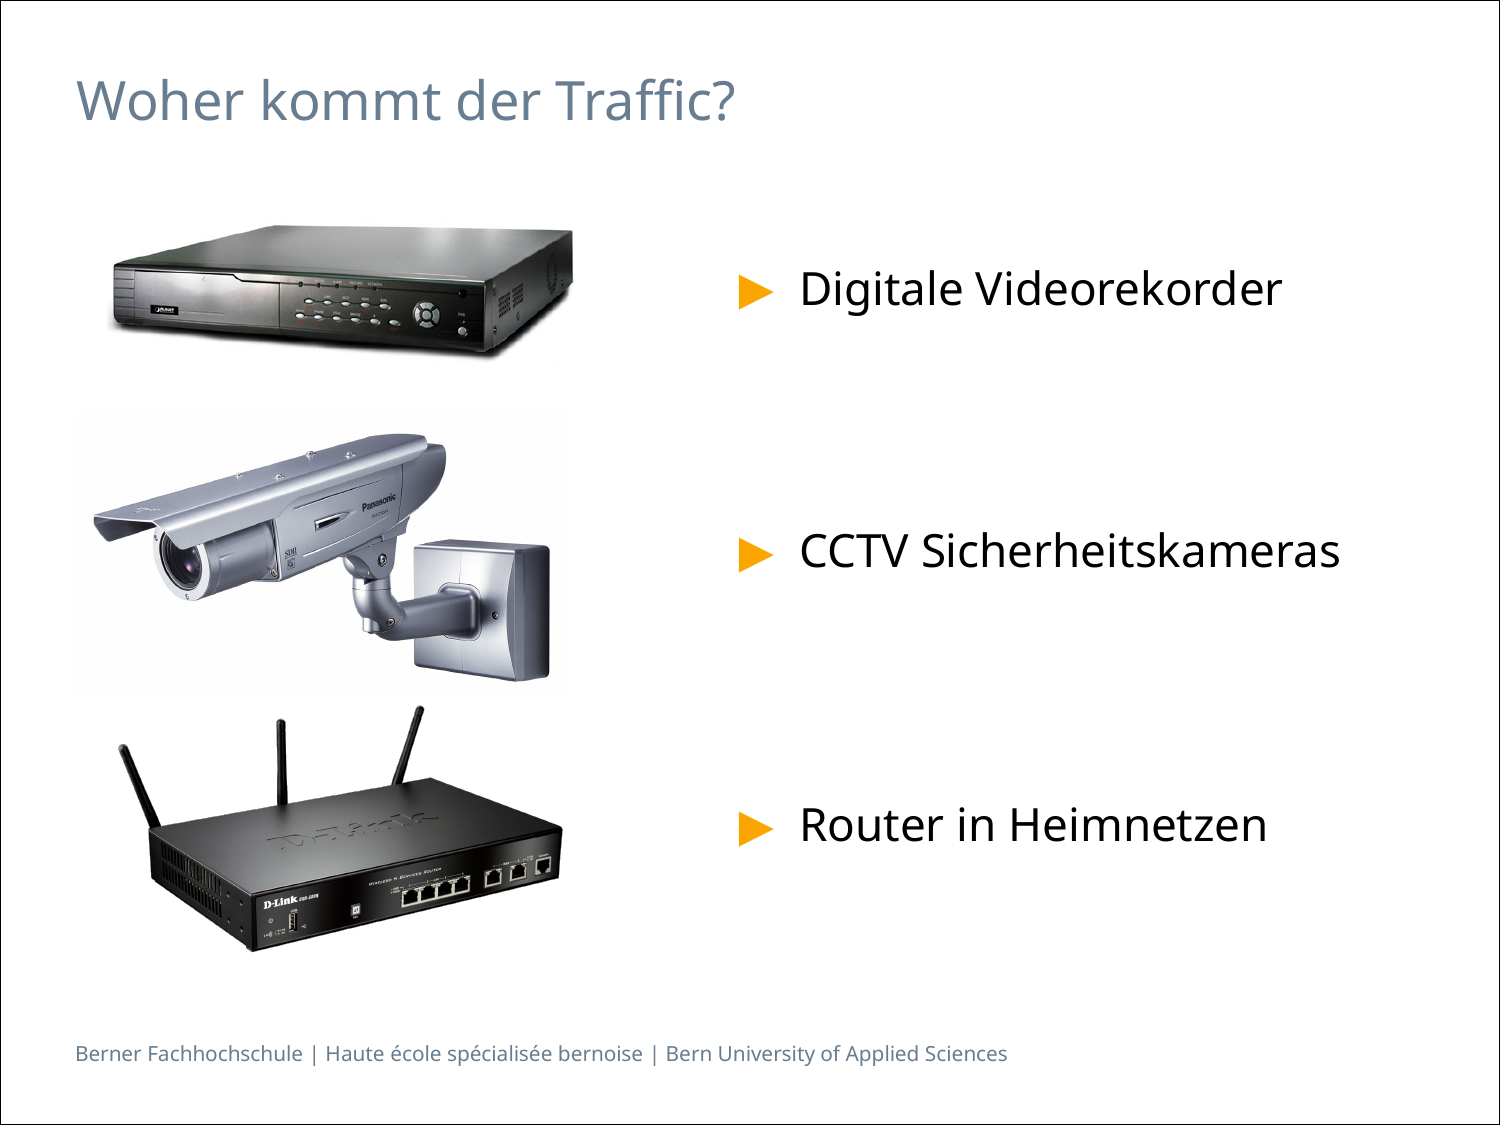

# Woher kommt der Traffic?
Digitale Videorekorder
CCTV Sicherheitskameras
Router in Heimnetzen